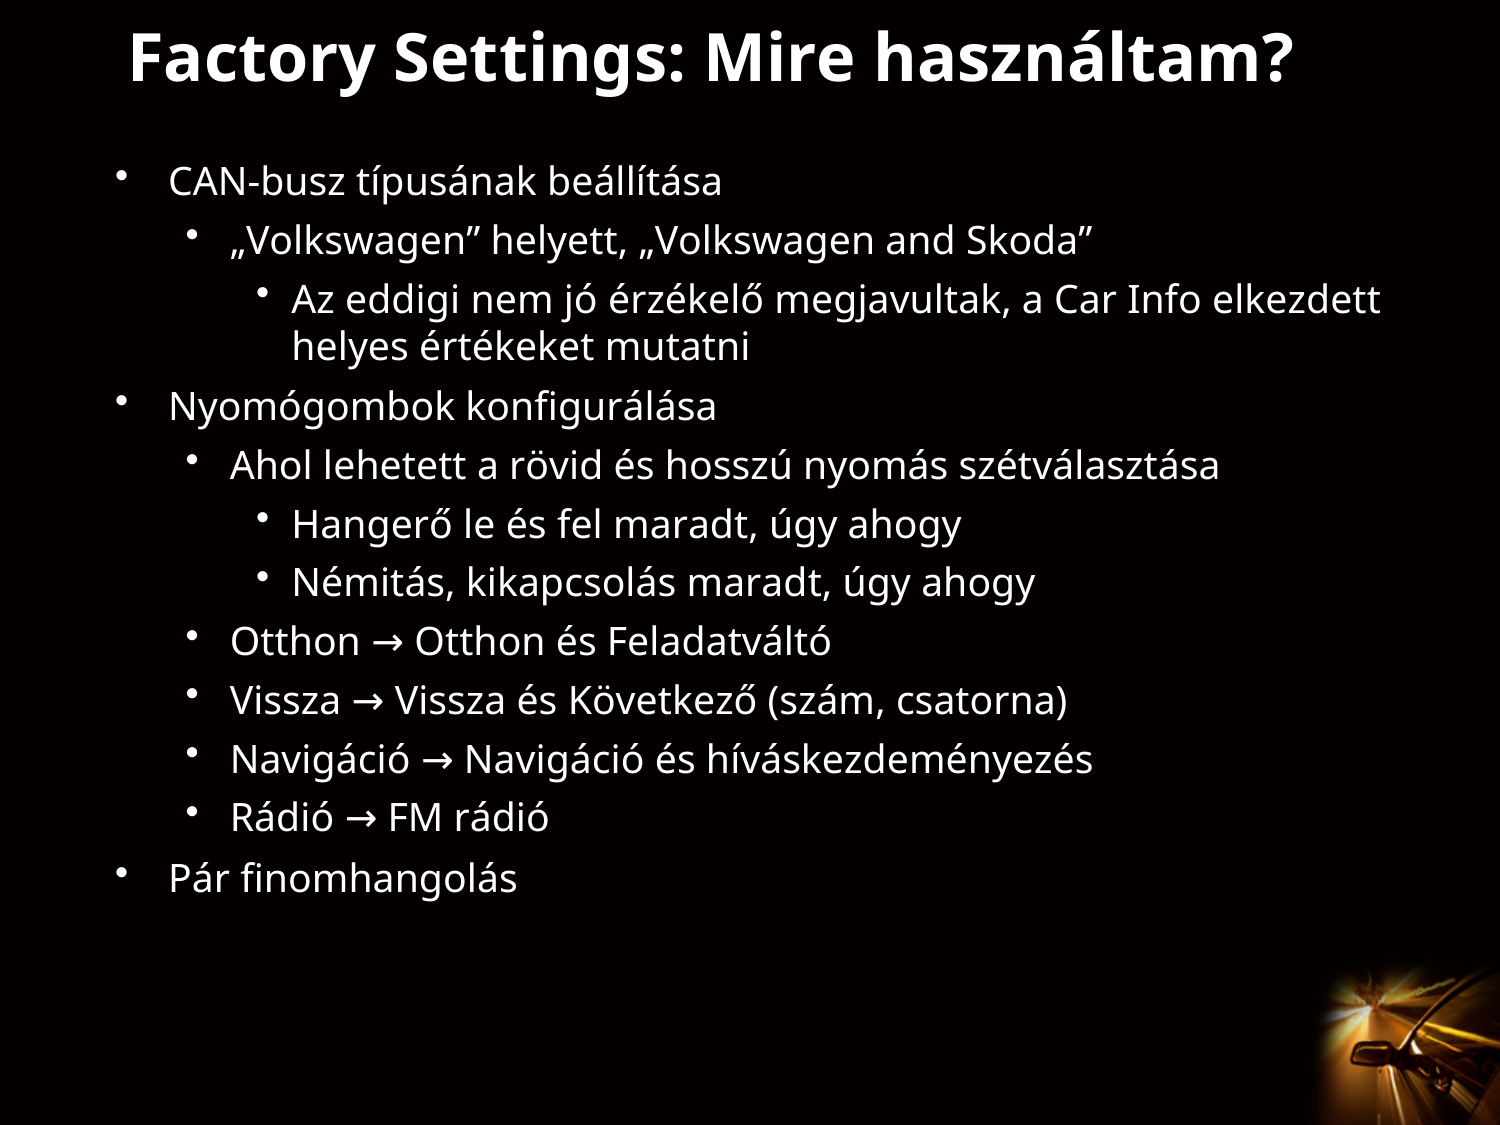

# Factory Settings: Mire használtam?
CAN-busz típusának beállítása
„Volkswagen” helyett, „Volkswagen and Skoda”
Az eddigi nem jó érzékelő megjavultak, a Car Info elkezdett helyes értékeket mutatni
Nyomógombok konfigurálása
Ahol lehetett a rövid és hosszú nyomás szétválasztása
Hangerő le és fel maradt, úgy ahogy
Némitás, kikapcsolás maradt, úgy ahogy
Otthon → Otthon és Feladatváltó
Vissza → Vissza és Következő (szám, csatorna)
Navigáció → Navigáció és híváskezdeményezés
Rádió → FM rádió
Pár finomhangolás